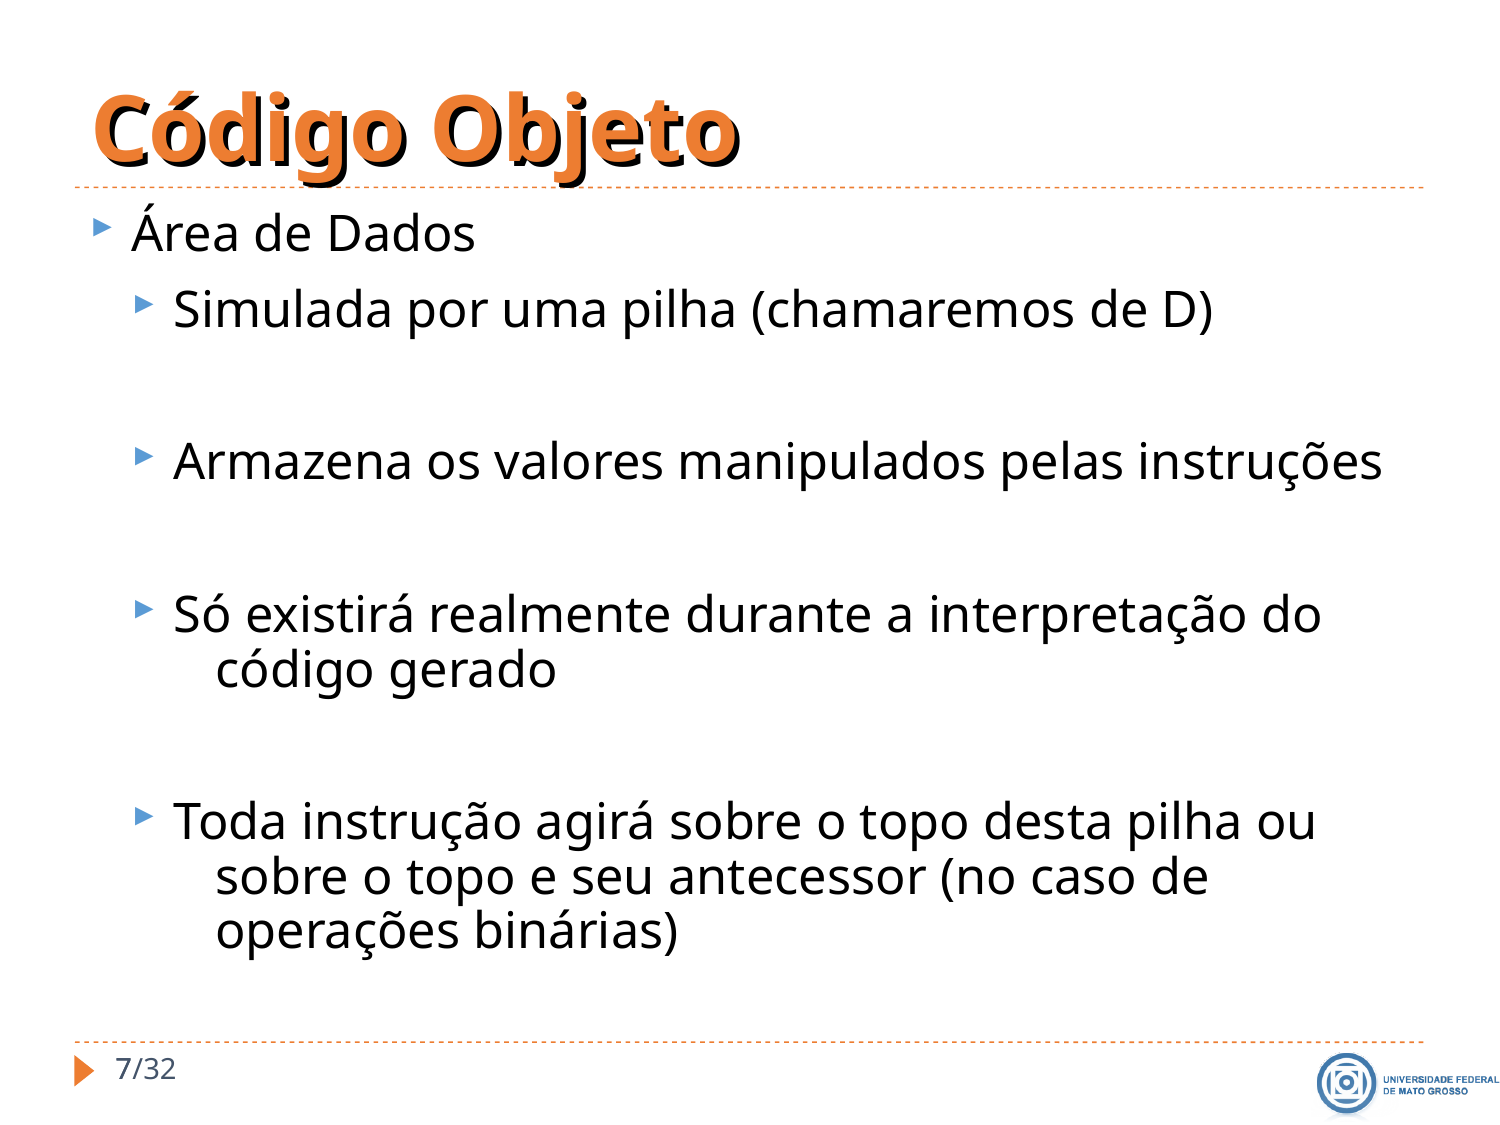

# Código Objeto
Área de Dados
Simulada por uma pilha (chamaremos de D)
Armazena os valores manipulados pelas instruções
Só existirá realmente durante a interpretação do código gerado
Toda instrução agirá sobre o topo desta pilha ou sobre o topo e seu antecessor (no caso de operações binárias)
7